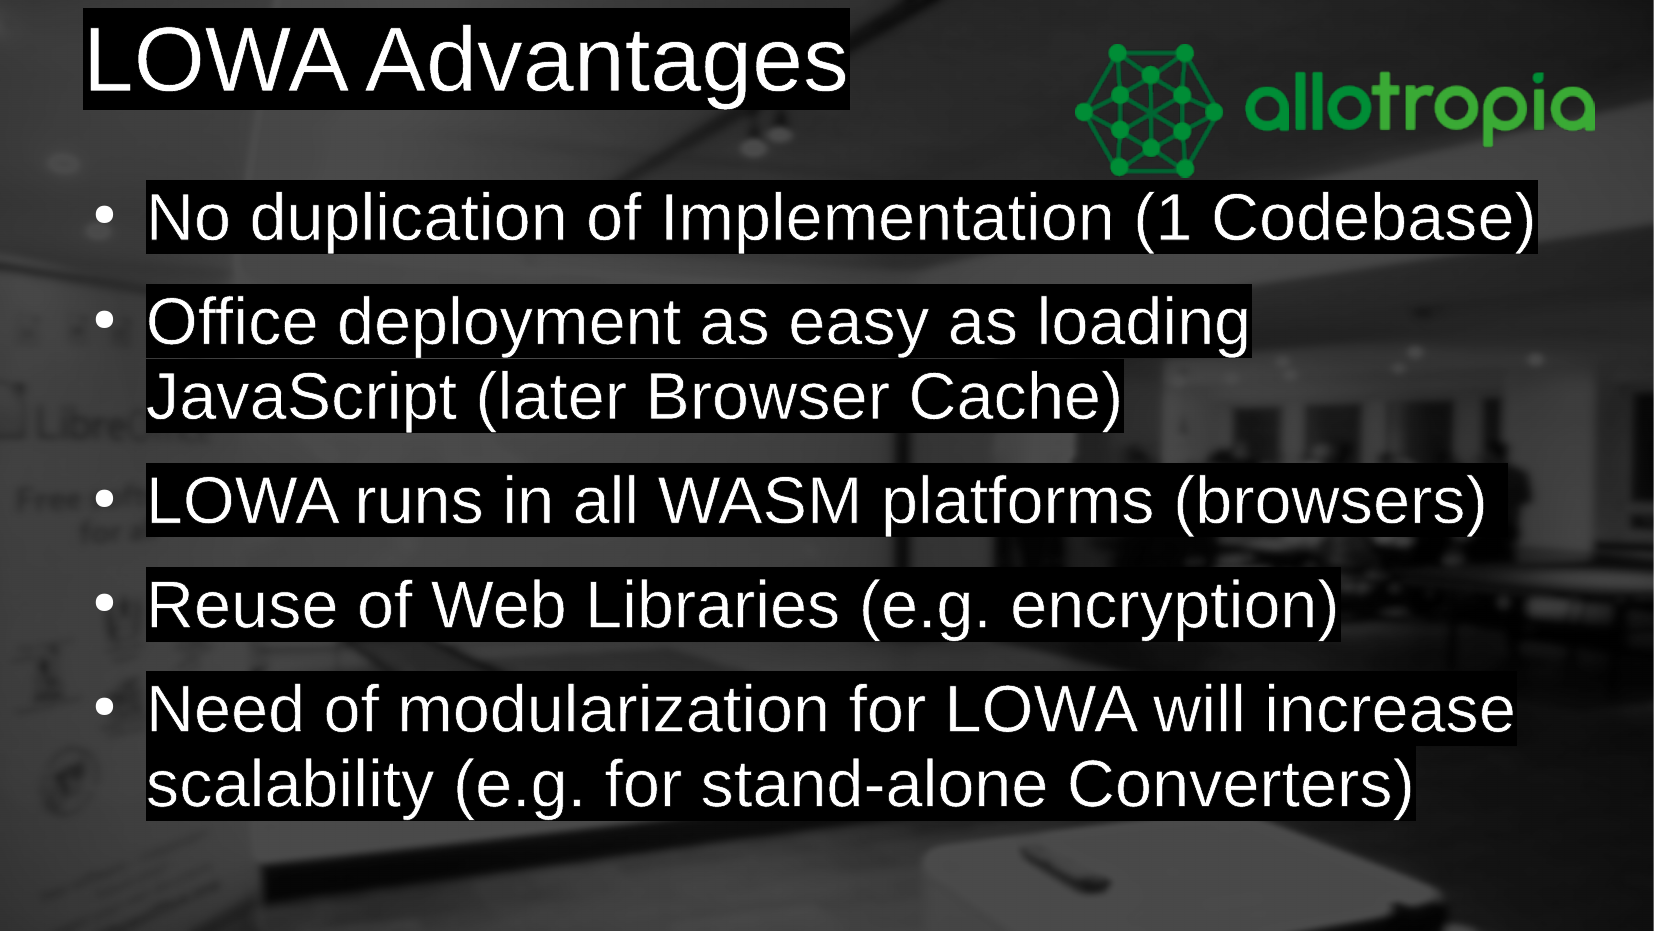

# LOWA Advantages
No duplication of Implementation (1 Codebase)
Office deployment as easy as loading JavaScript (later Browser Cache)
LOWA runs in all WASM platforms (browsers)
Reuse of Web Libraries (e.g. encryption)
Need of modularization for LOWA will increase scalability (e.g. for stand-alone Converters)